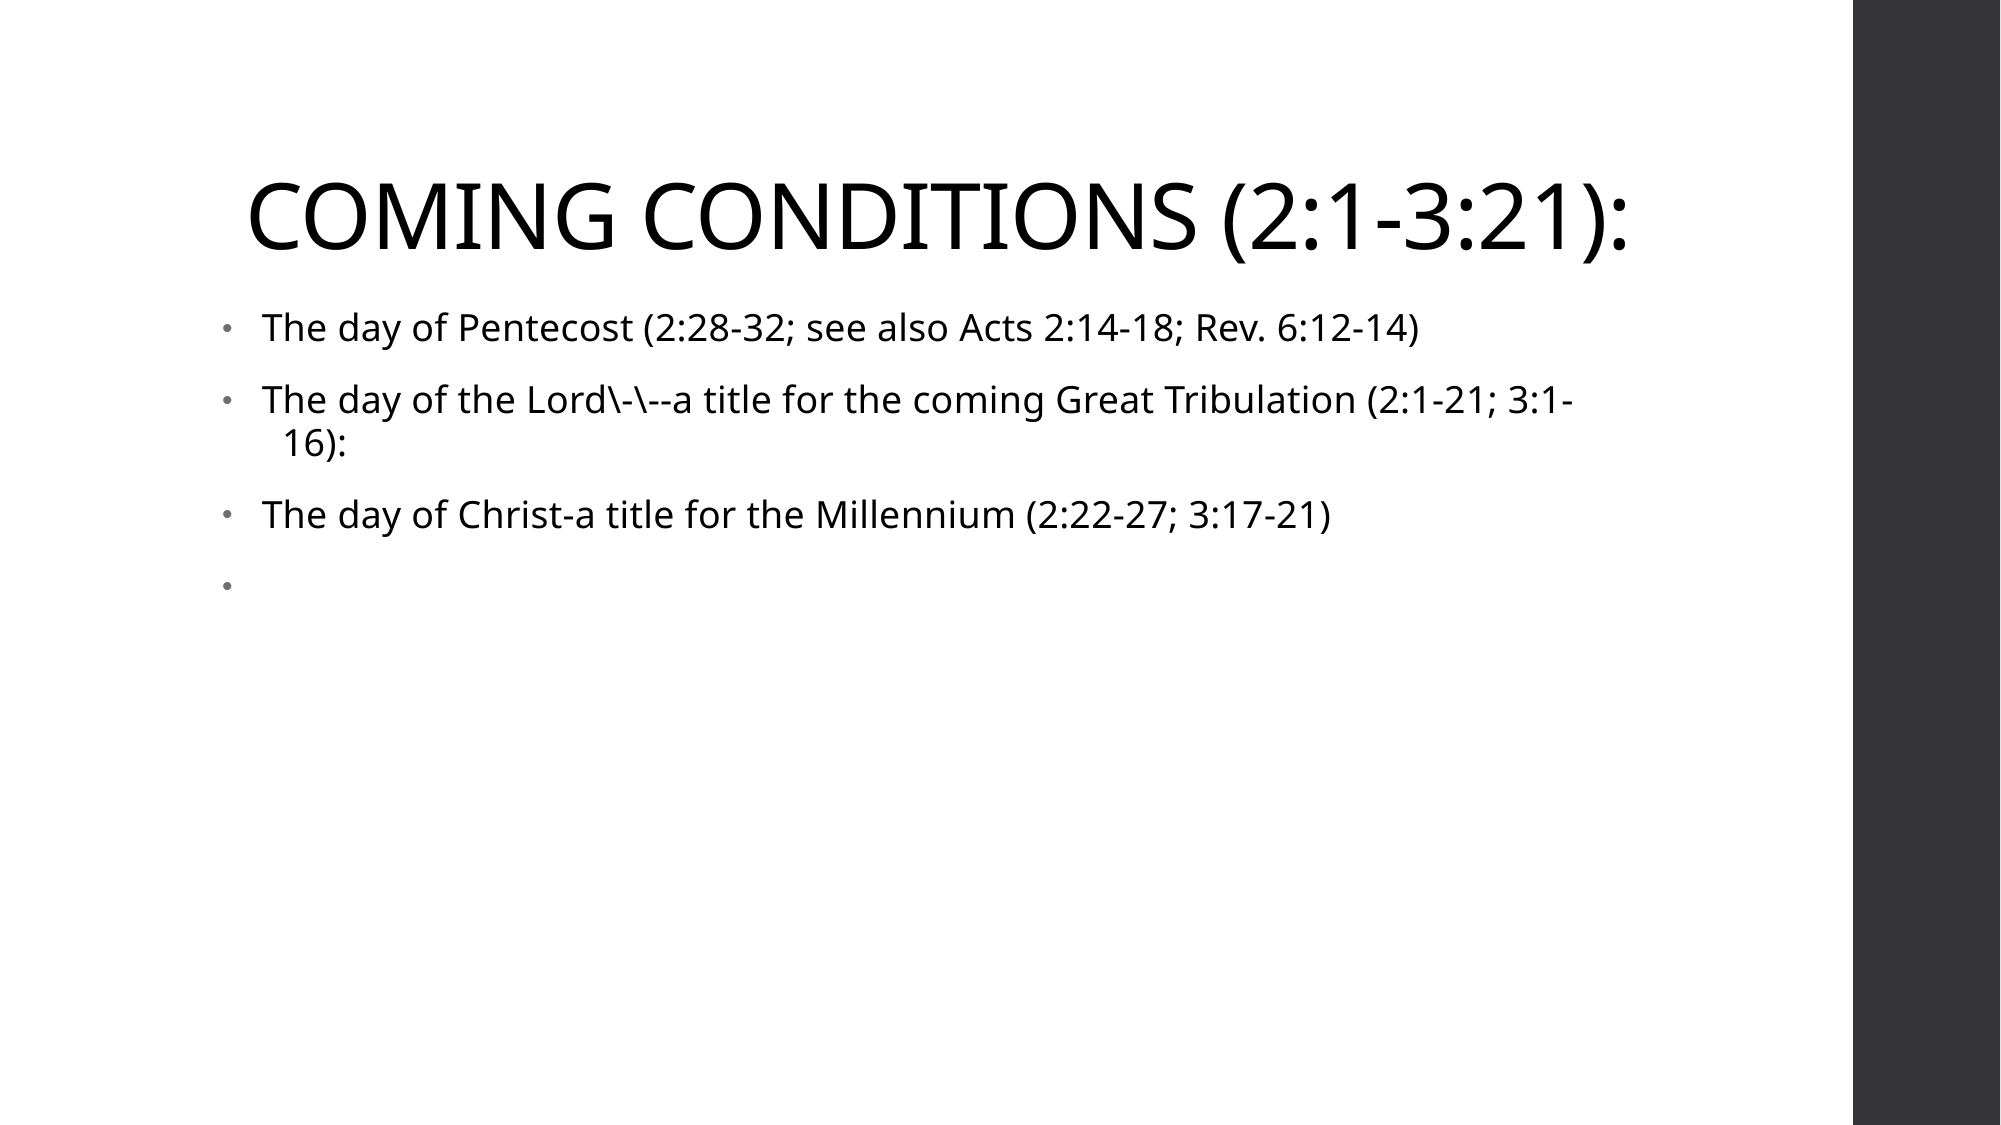

# COMING CONDITIONS (2:1-3:21):
 The day of Pentecost (2:28-32; see also Acts 2:14-18; Rev. 6:12-14)
 The day of the Lord\-\--a title for the coming Great Tribulation (2:1-21; 3:1-16):
 The day of Christ-a title for the Millennium (2:22-27; 3:17-21)